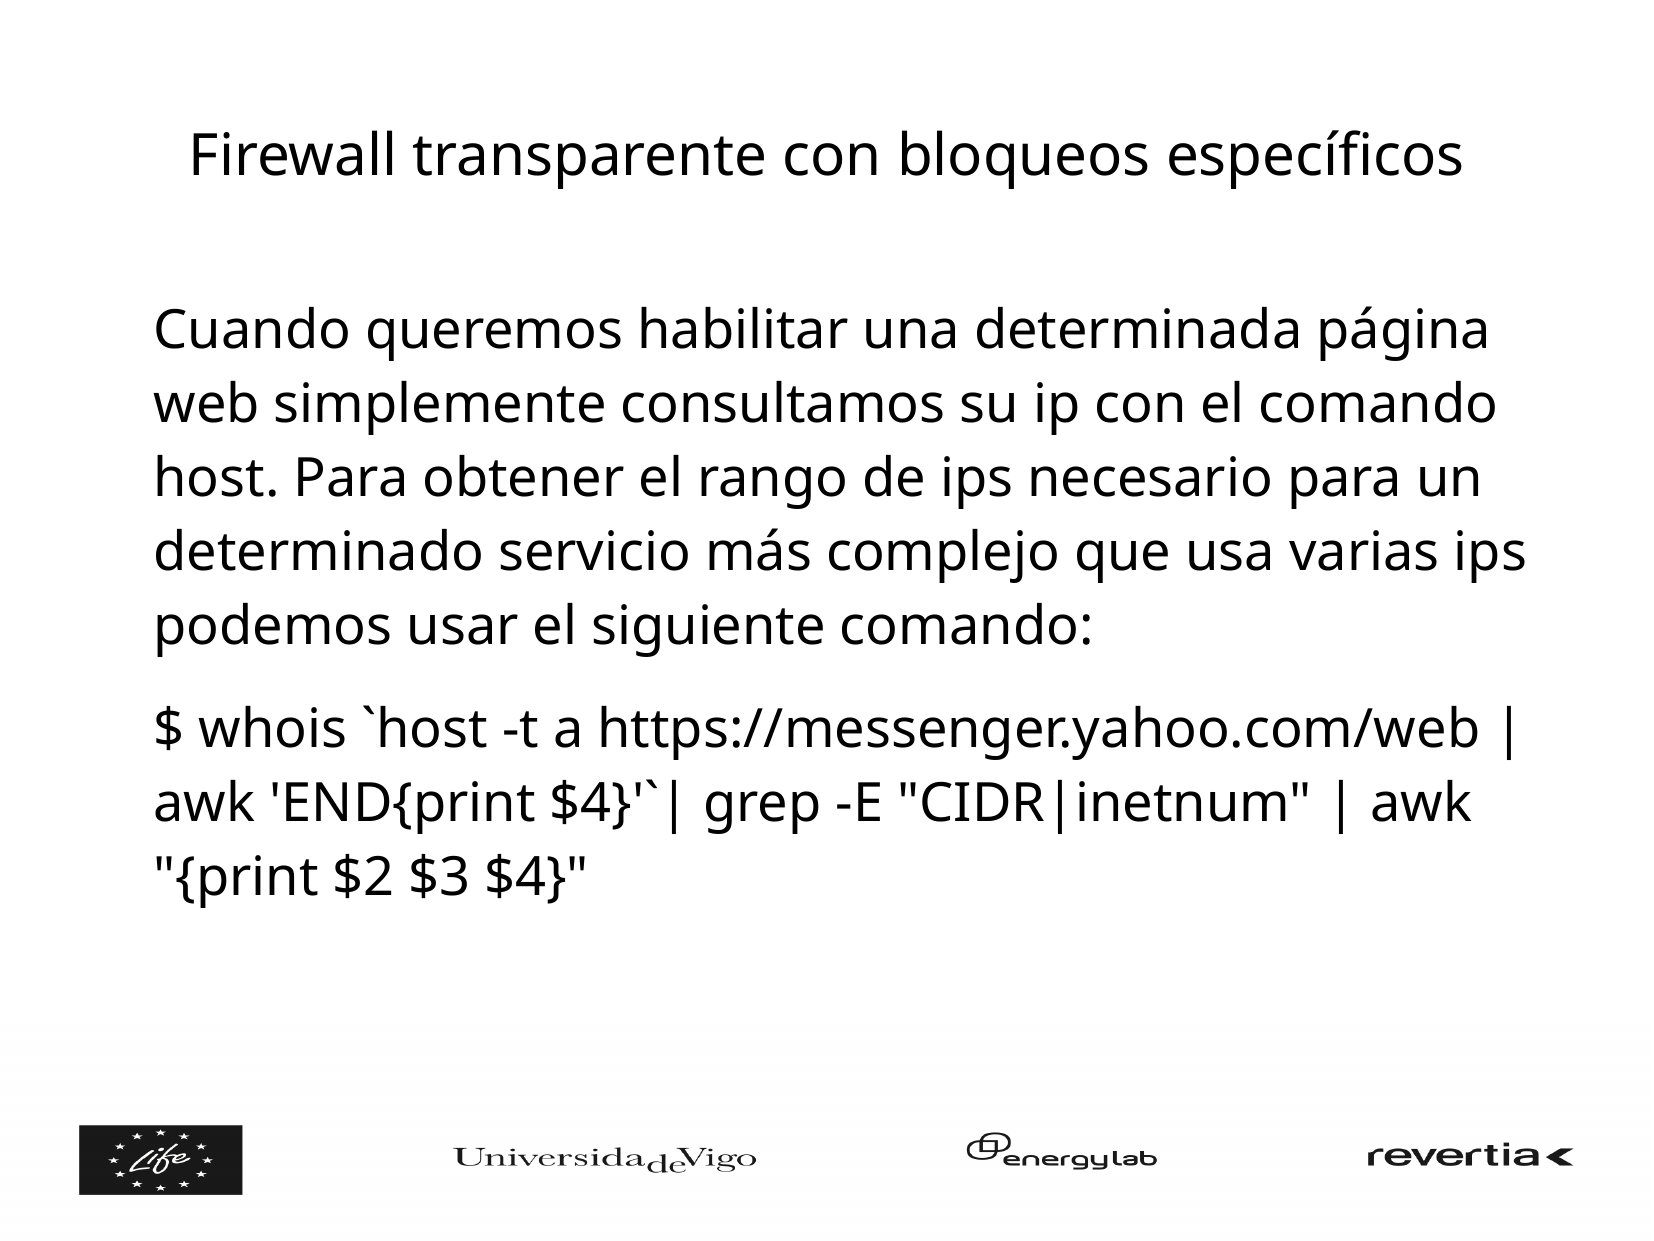

# Firewall transparente con bloqueos específicos
Cuando queremos habilitar una determinada página web simplemente consultamos su ip con el comando host. Para obtener el rango de ips necesario para un determinado servicio más complejo que usa varias ips podemos usar el siguiente comando:
$ whois `host -t a https://messenger.yahoo.com/web |awk 'END{print $4}'`| grep -E "CIDR|inetnum" | awk "{print $2 $3 $4}"